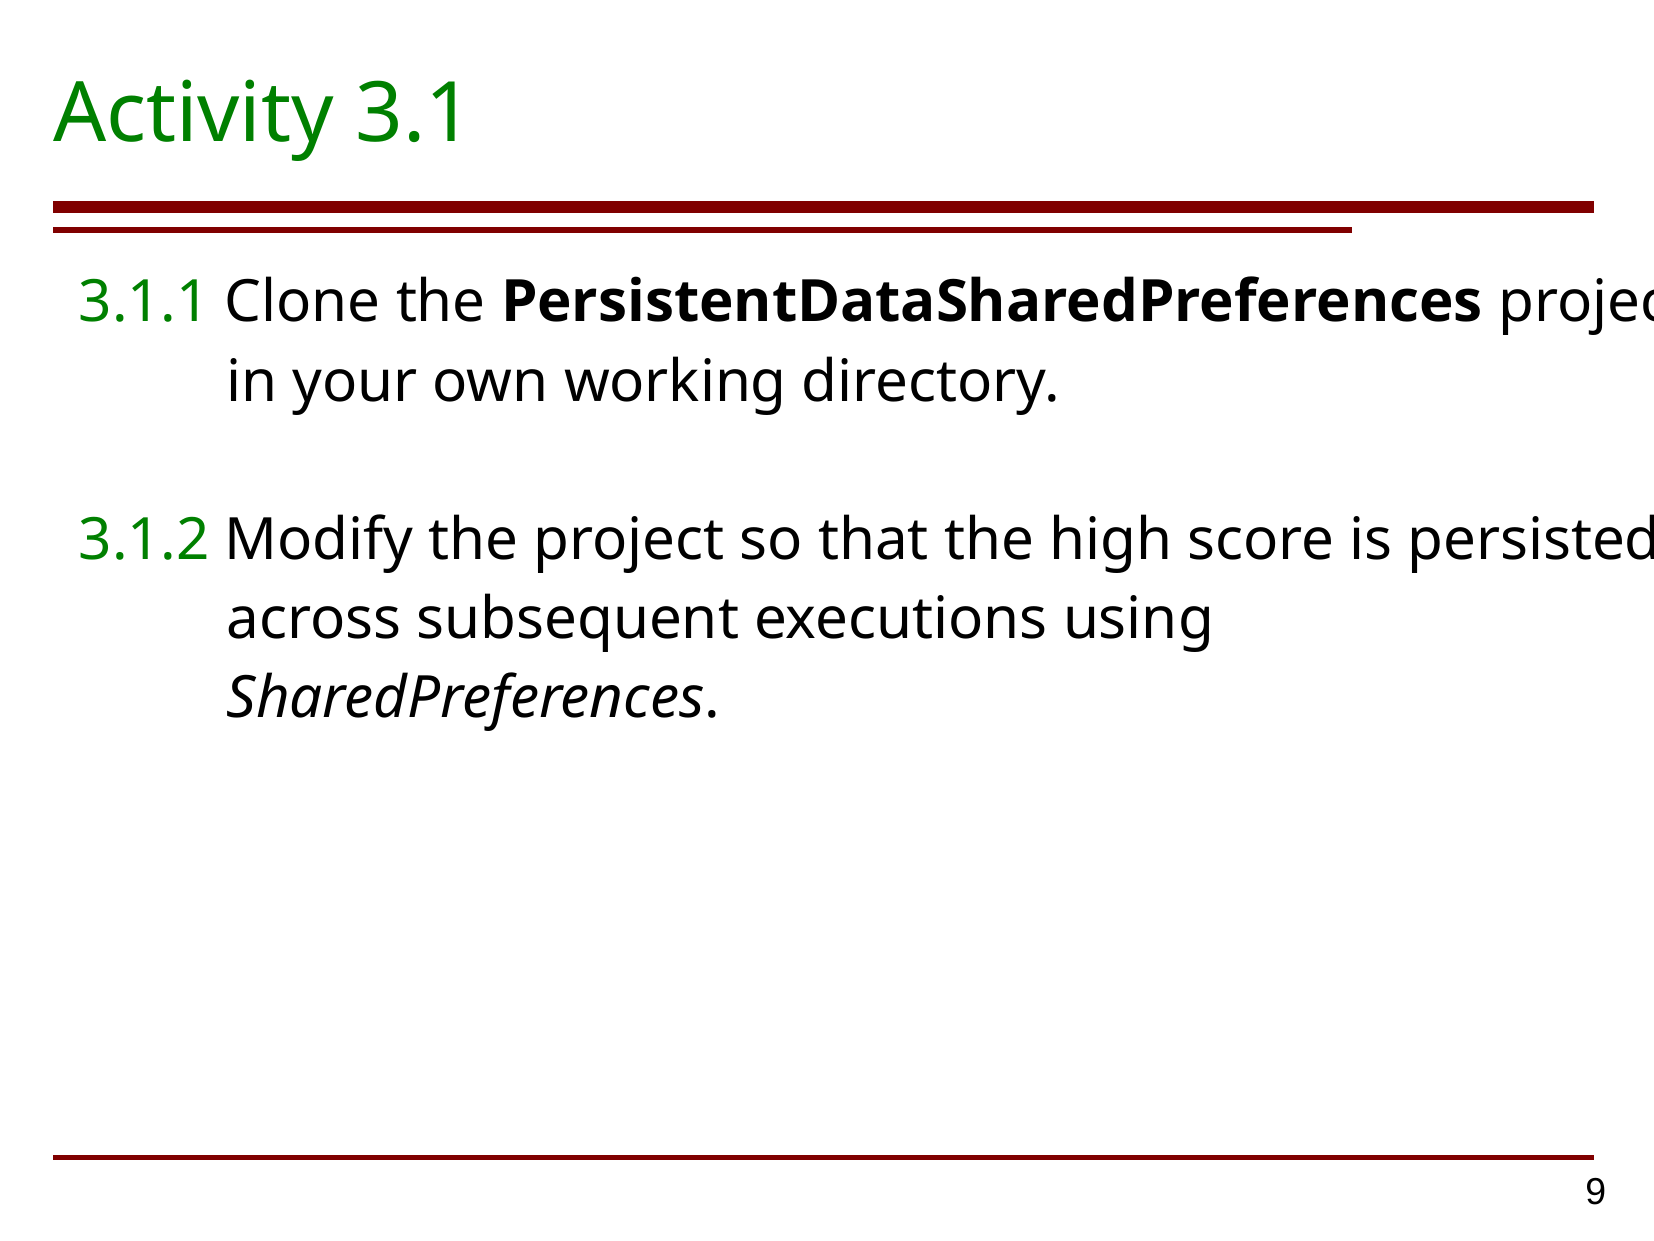

# Activity 3.1
3.1.1 Clone the PersistentDataSharedPreferences project
		in your own working directory.
3.1.2 Modify the project so that the high score is persisted
		across subsequent executions using
		SharedPreferences.